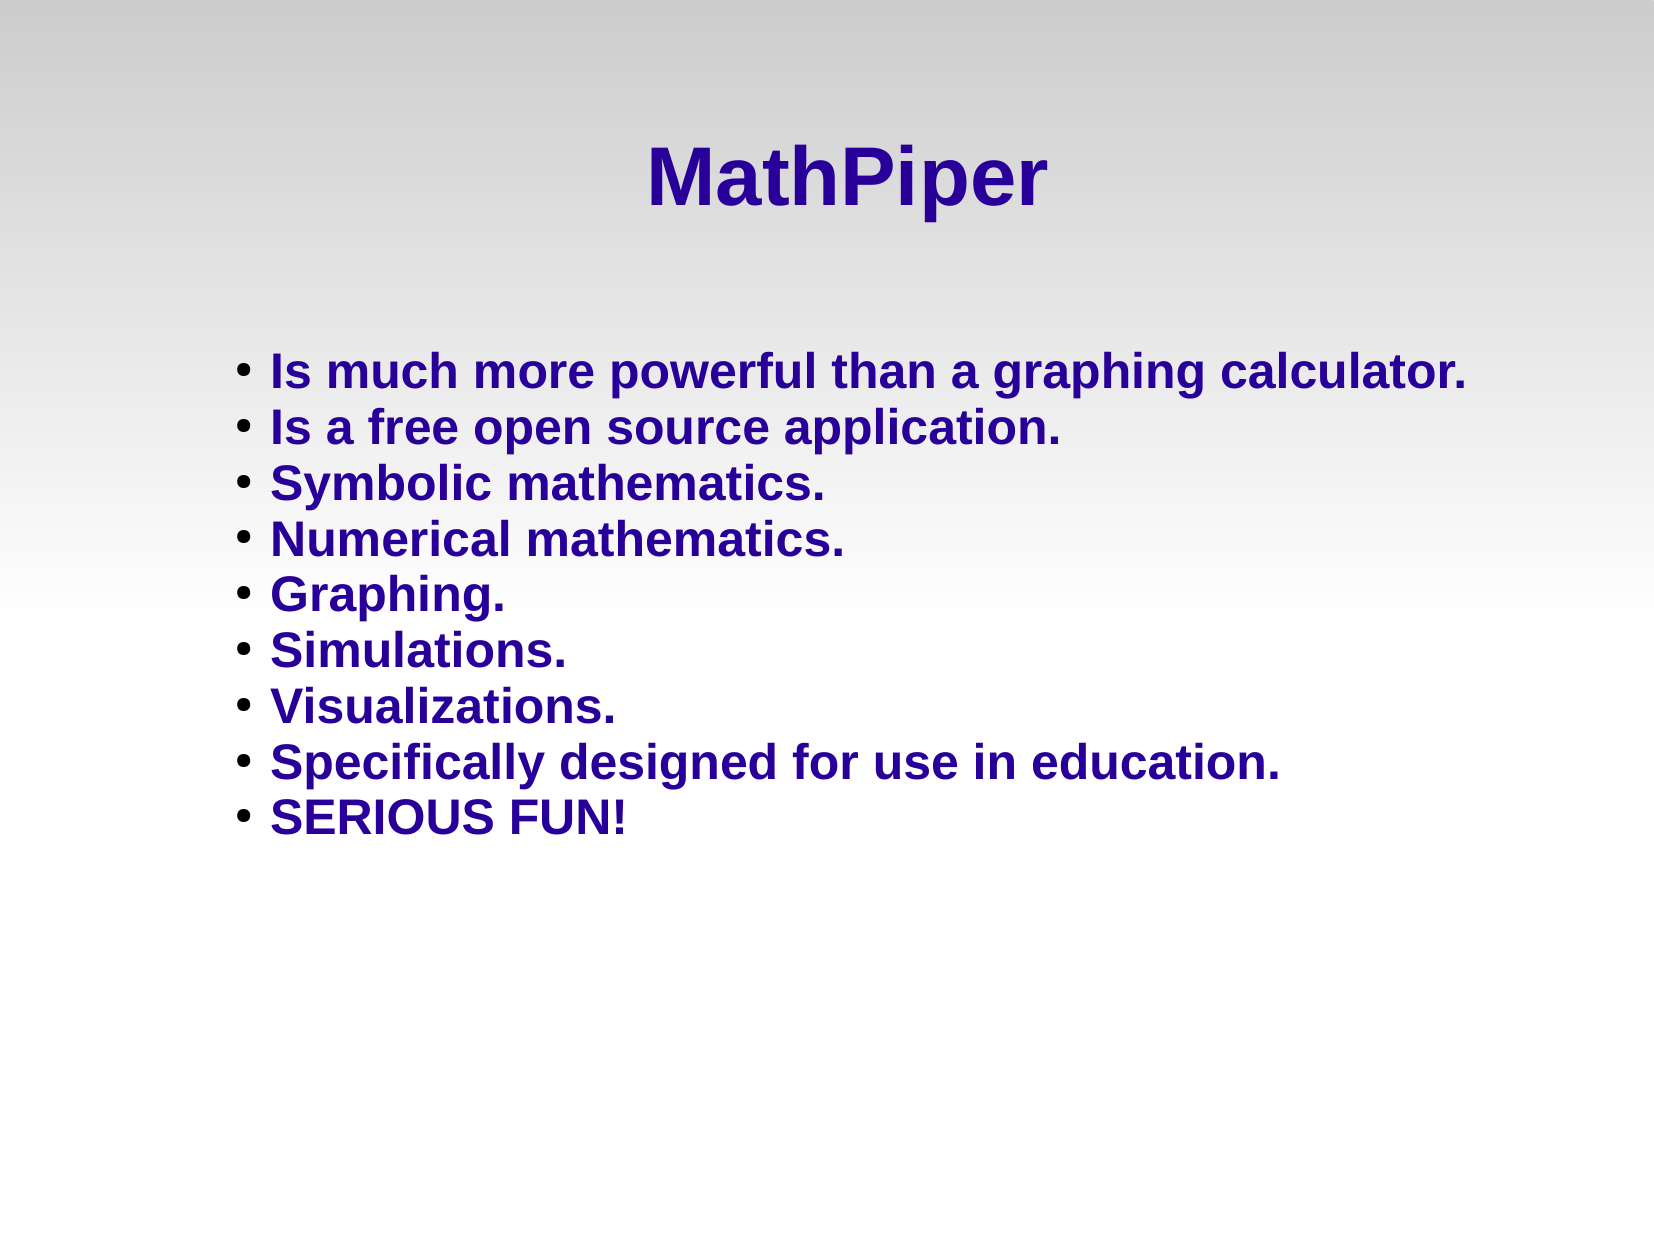

MathPiper
Is much more powerful than a graphing calculator.
Is a free open source application.
Symbolic mathematics.
Numerical mathematics.
Graphing.
Simulations.
Visualizations.
Specifically designed for use in education.
SERIOUS FUN!